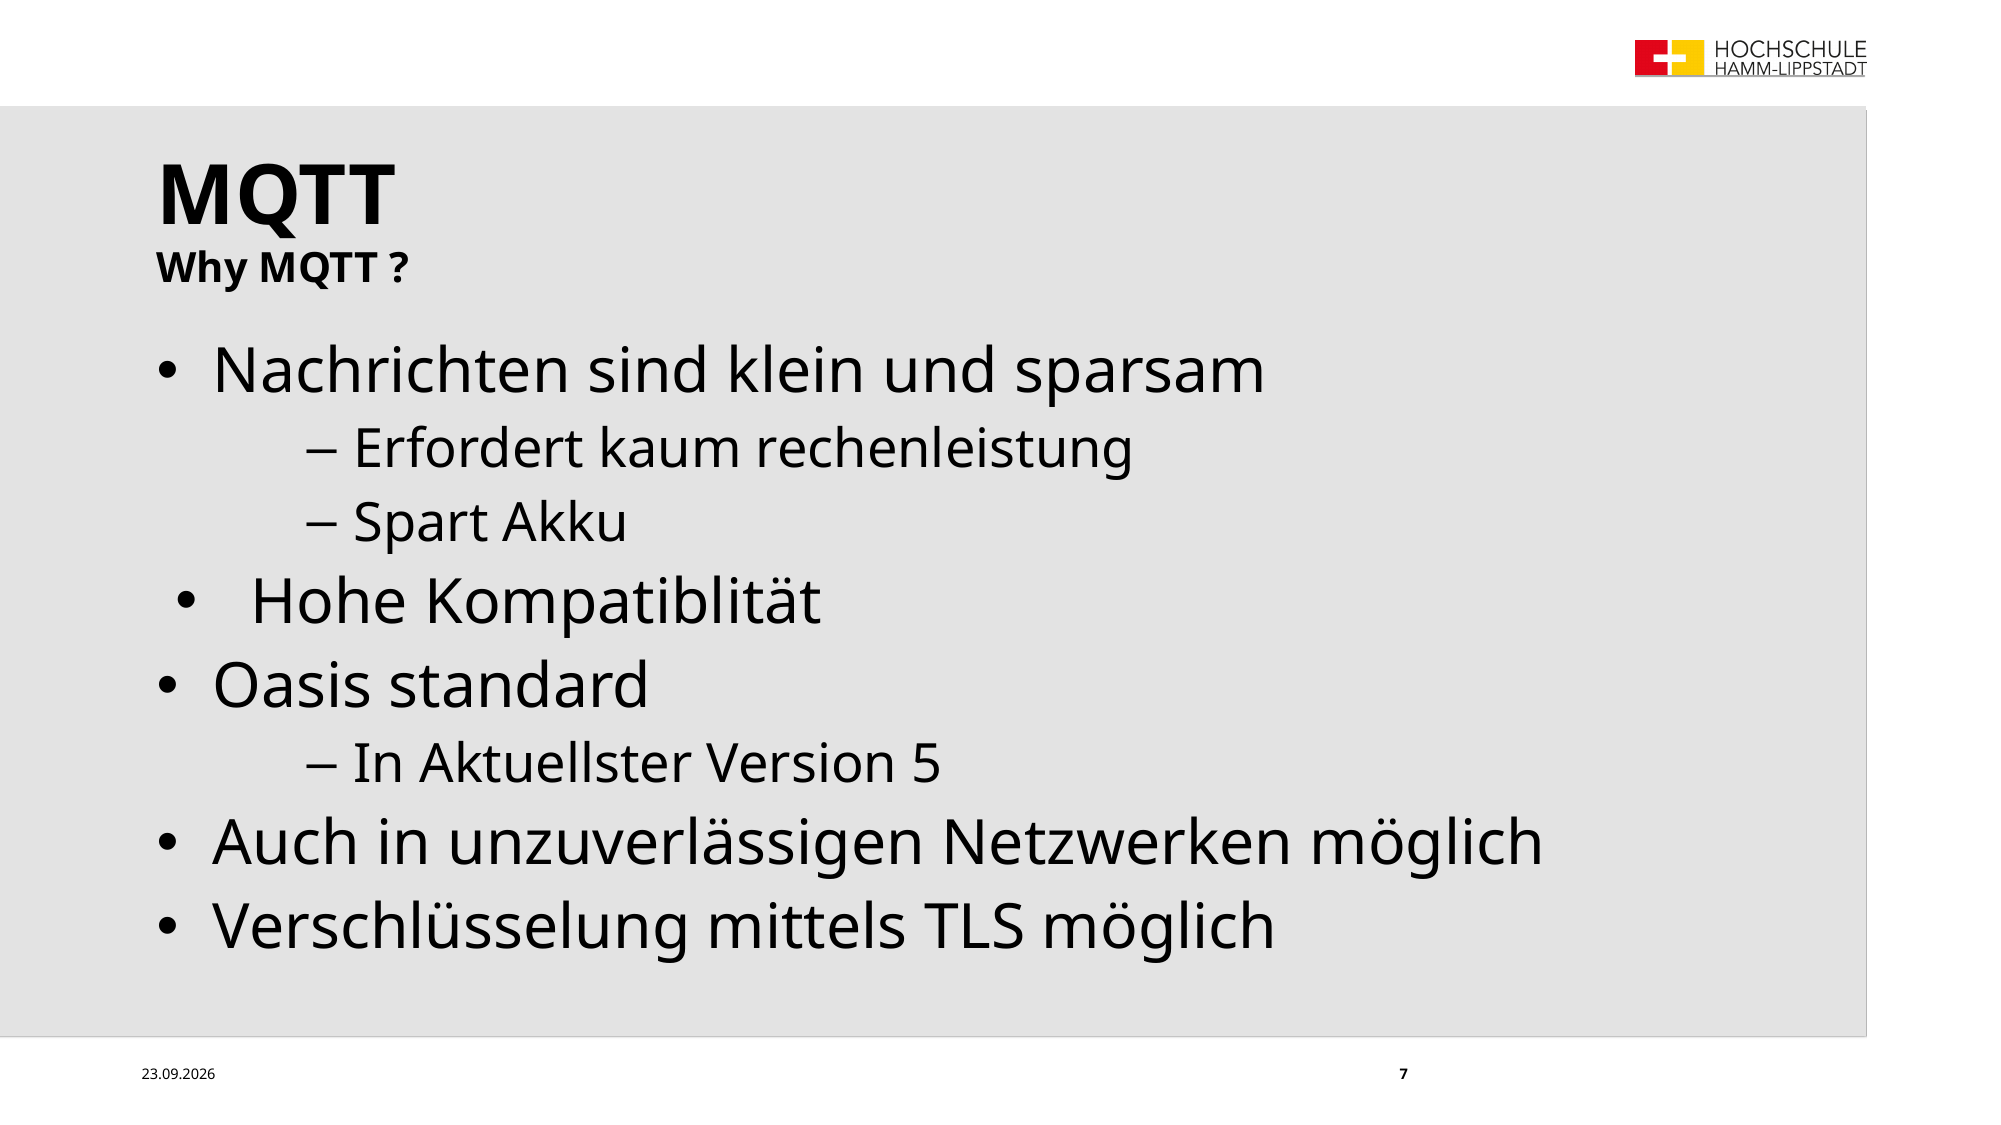

# MQTT Why MQTT ?
Nachrichten sind klein und sparsam
Erfordert kaum rechenleistung
Spart Akku
Hohe Kompatiblität
Oasis standard
In Aktuellster Version 5
Auch in unzuverlässigen Netzwerken möglich
Verschlüsselung mittels TLS möglich
7